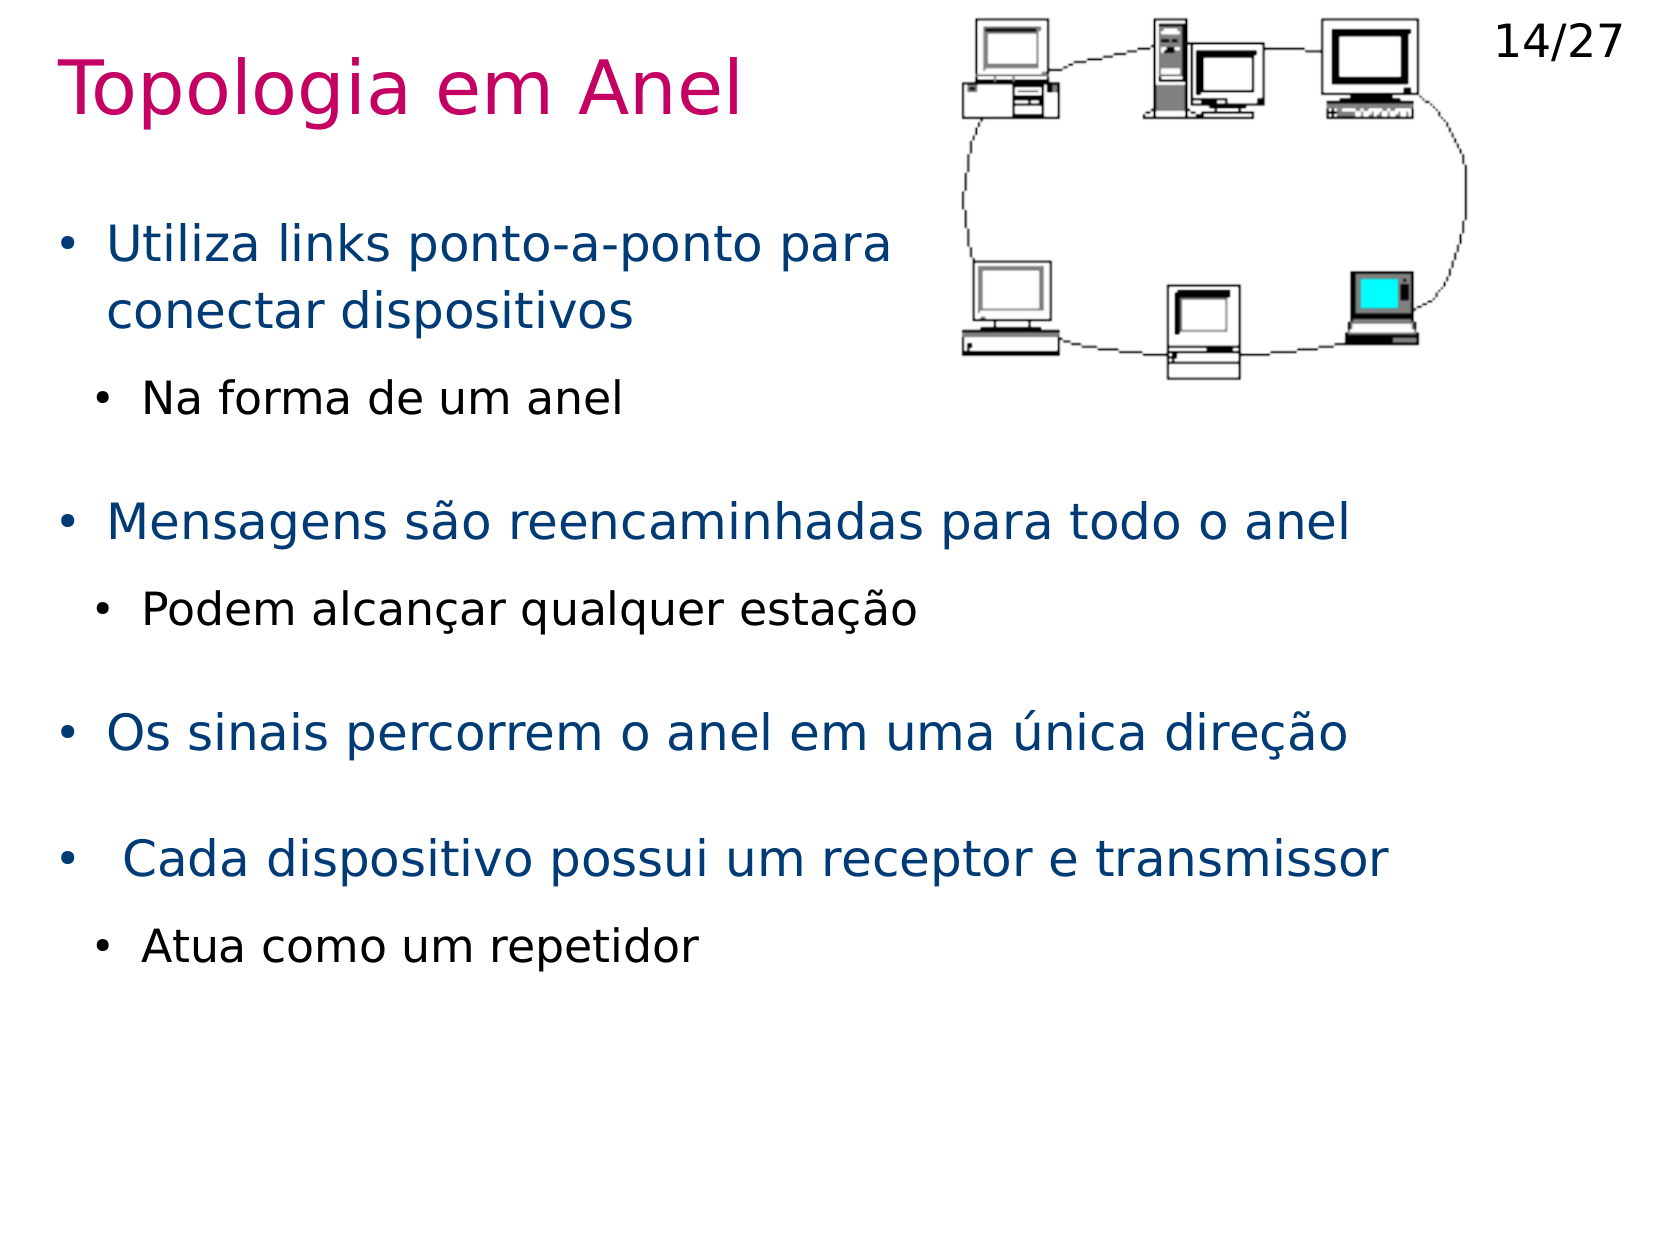

14
# Topologia em Anel
Utiliza links ponto-a-ponto para
conectar dispositivos
Na forma de um anel
Mensagens são reencaminhadas para todo o anel
Podem alcançar qualquer estação
Os sinais percorrem o anel em uma única direção
 Cada dispositivo possui um receptor e transmissor
Atua como um repetidor